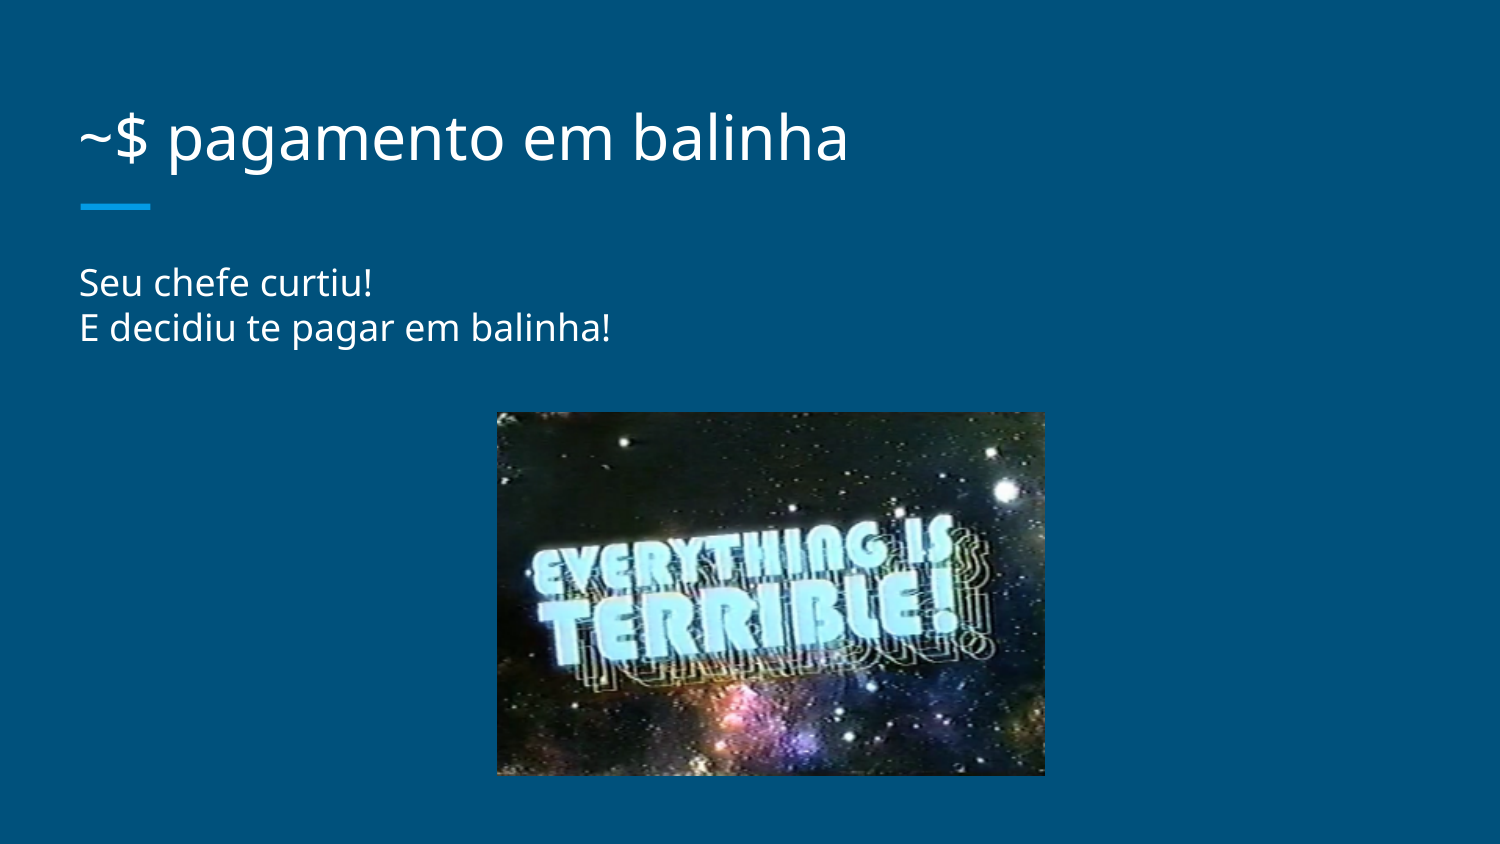

# ~$ pagamento em balinha
Seu chefe curtiu!
E decidiu te pagar em balinha!